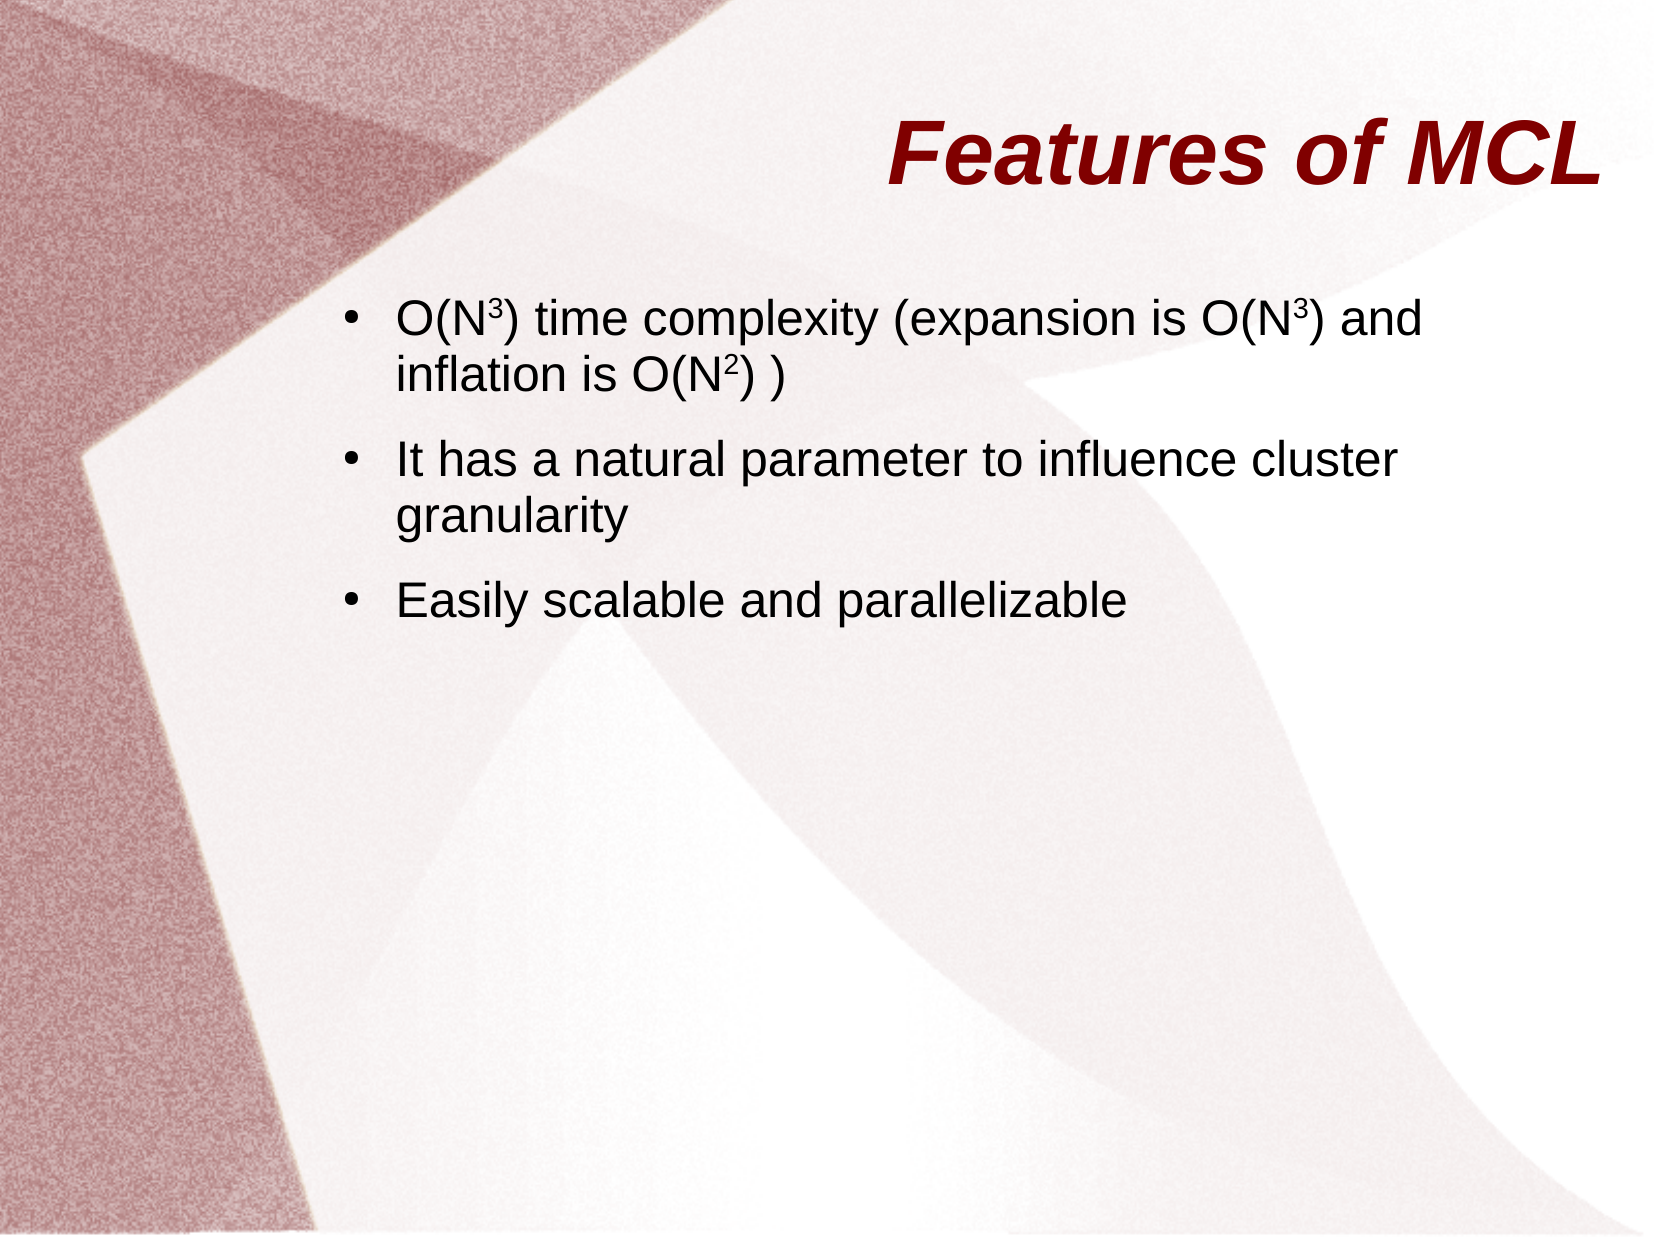

# Features of MCL
O(N3) time complexity (expansion is O(N3) and inflation is O(N2) )
It has a natural parameter to influence cluster granularity
Easily scalable and parallelizable